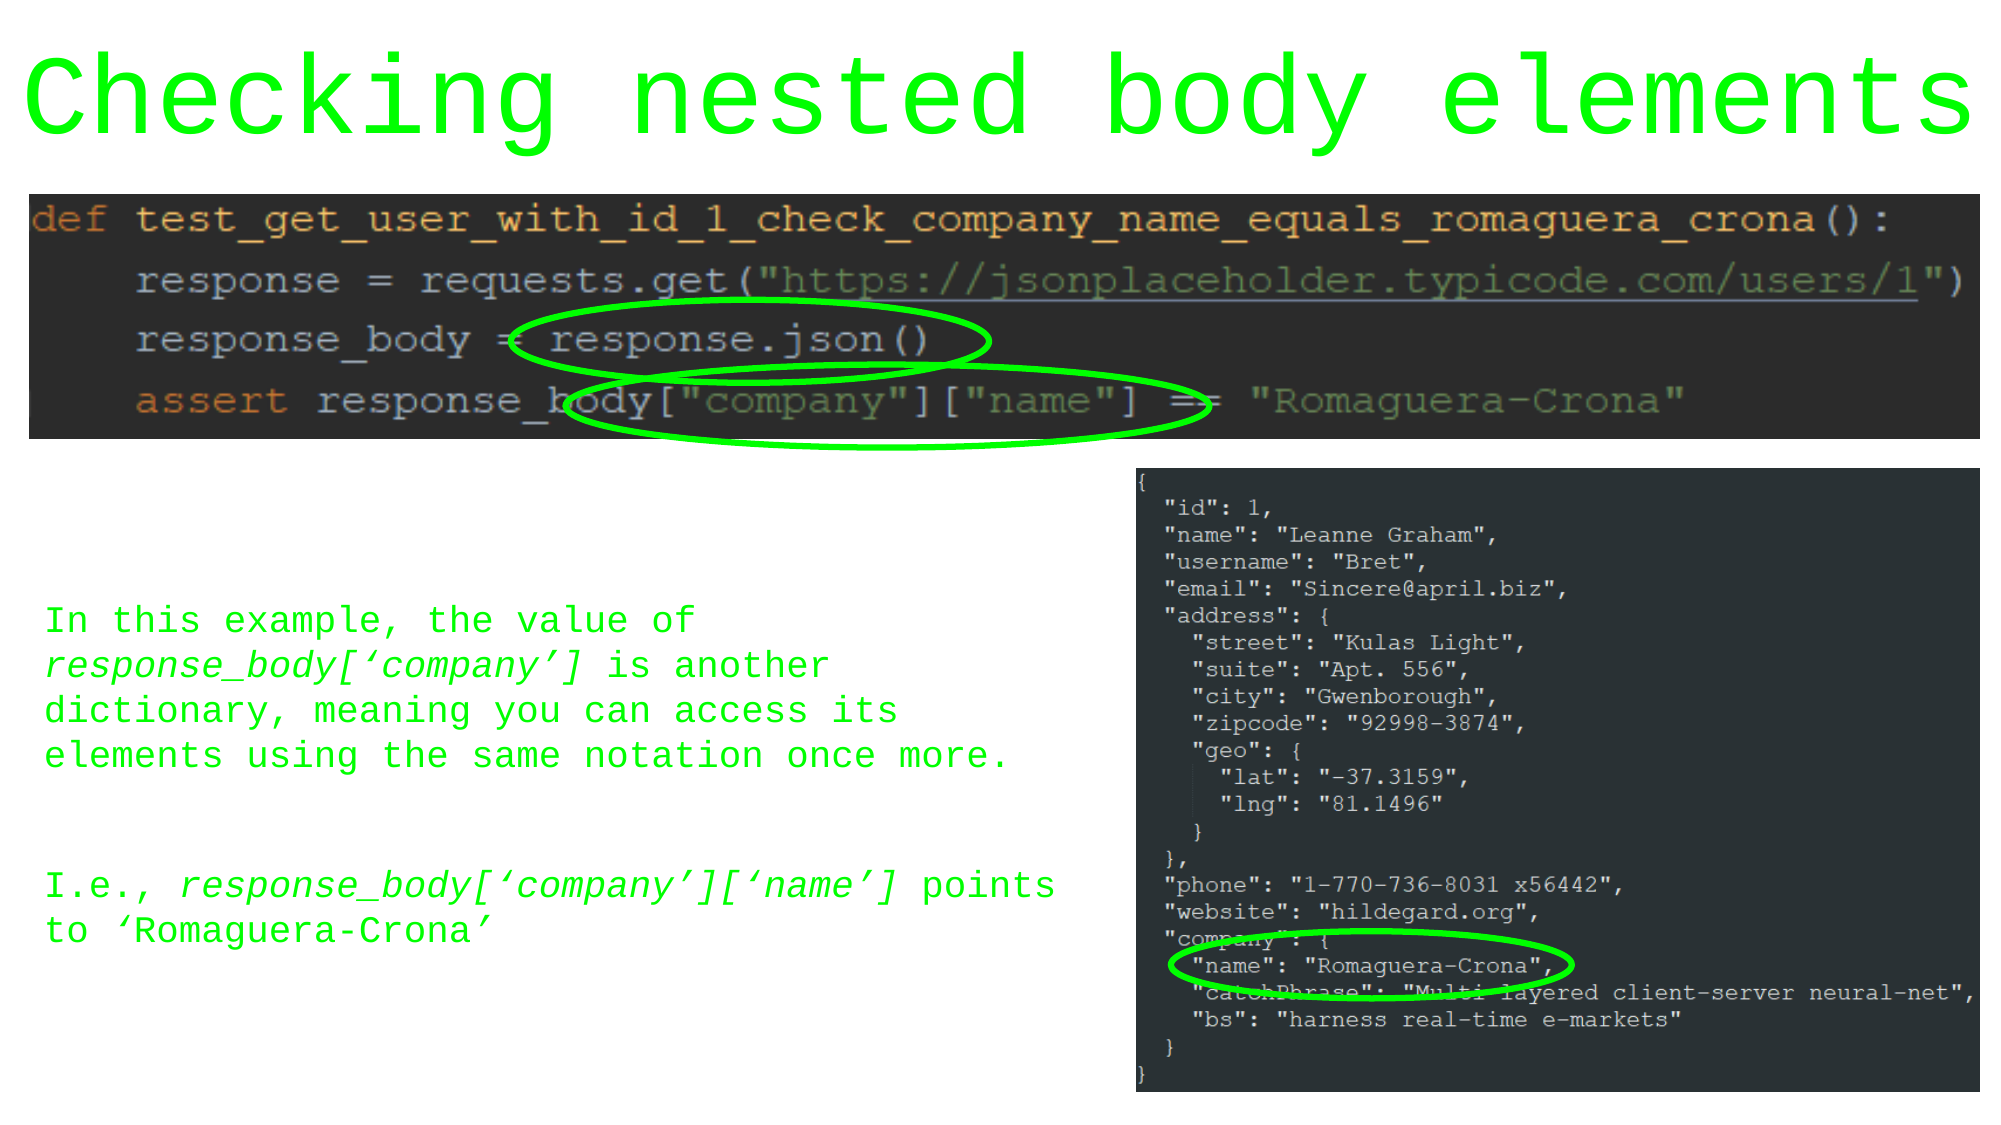

# Checking nested body elements
In this example, the value of response_body[‘company’] is another dictionary, meaning you can access its elements using the same notation once more.
I.e., response_body[‘company’][‘name’] points to ‘Romaguera-Crona’